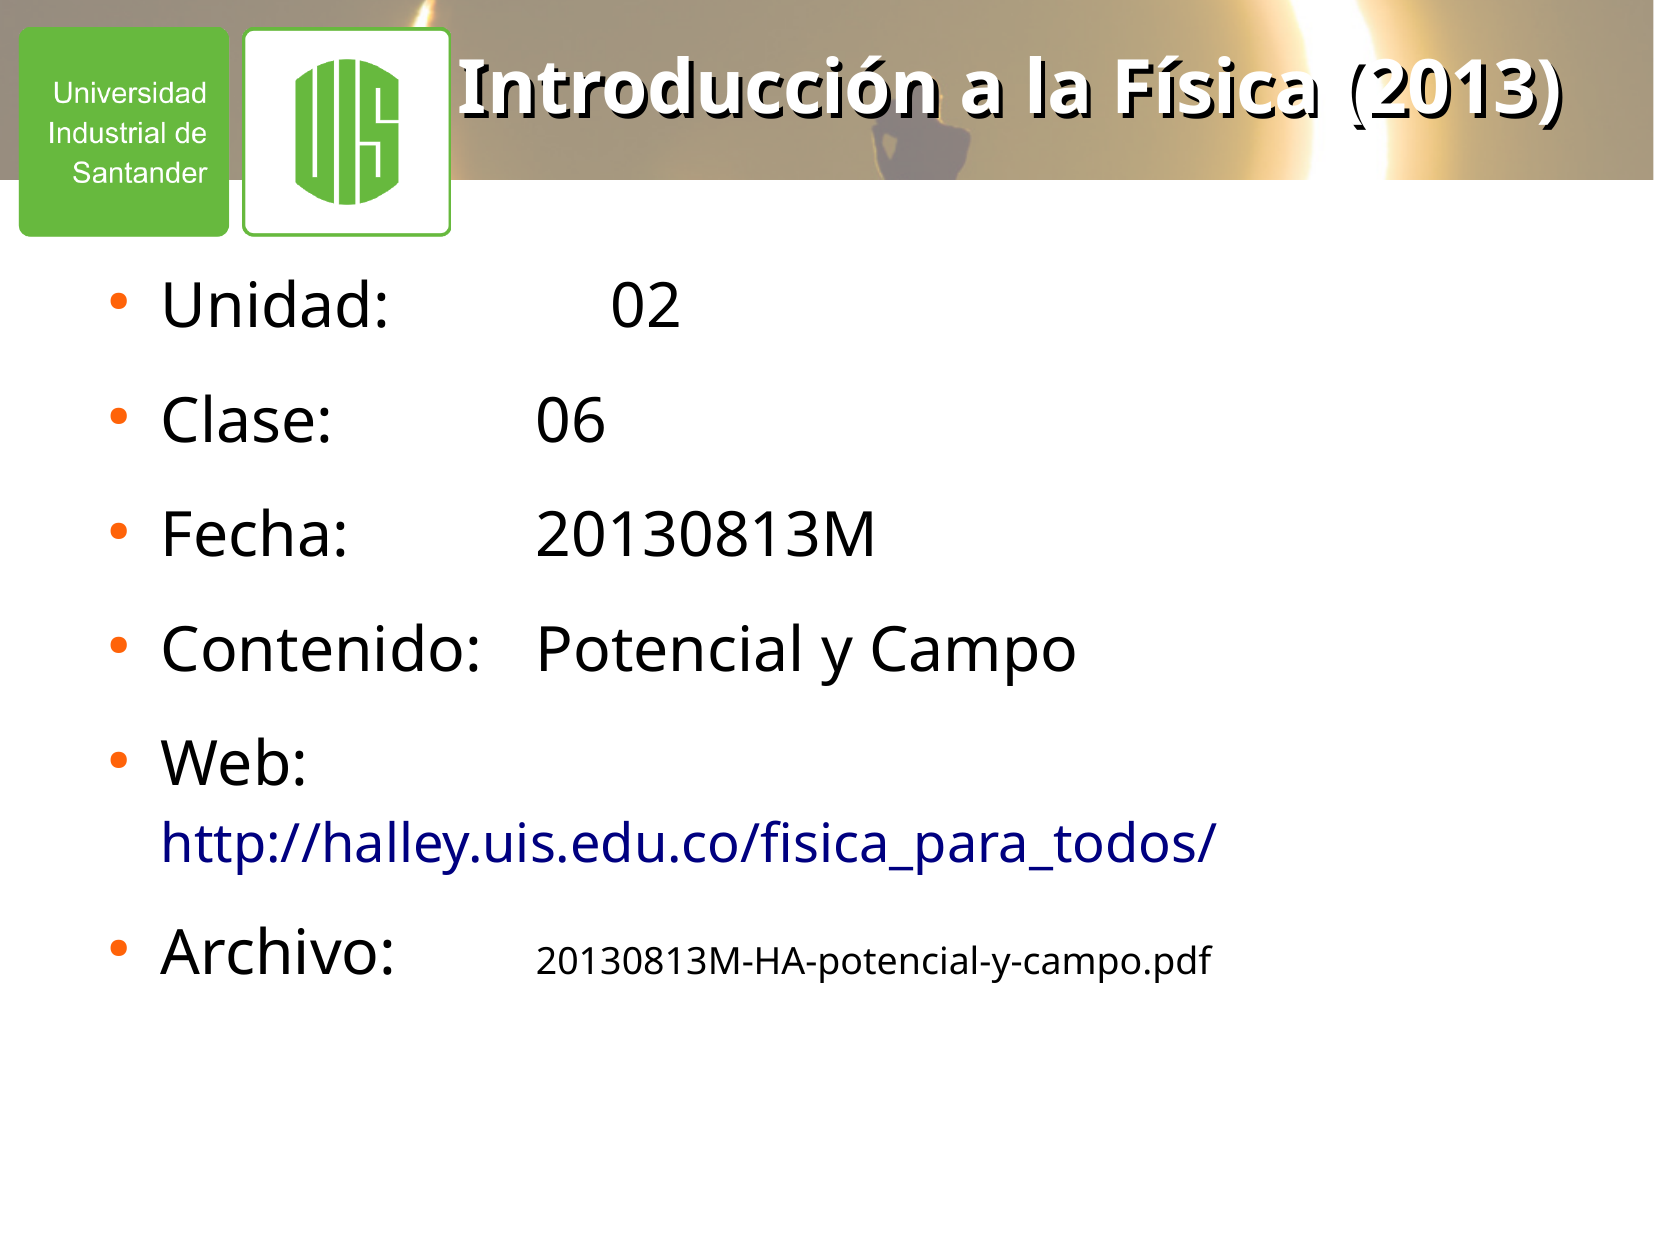

# Introducción a la Física (2013)
Unidad:			02
Clase:			06
Fecha:			20130813M
Contenido:	Potencial y Campo
Web:				http://halley.uis.edu.co/fisica_para_todos/
Archivo:		20130813M-HA-potencial-y-campo.pdf